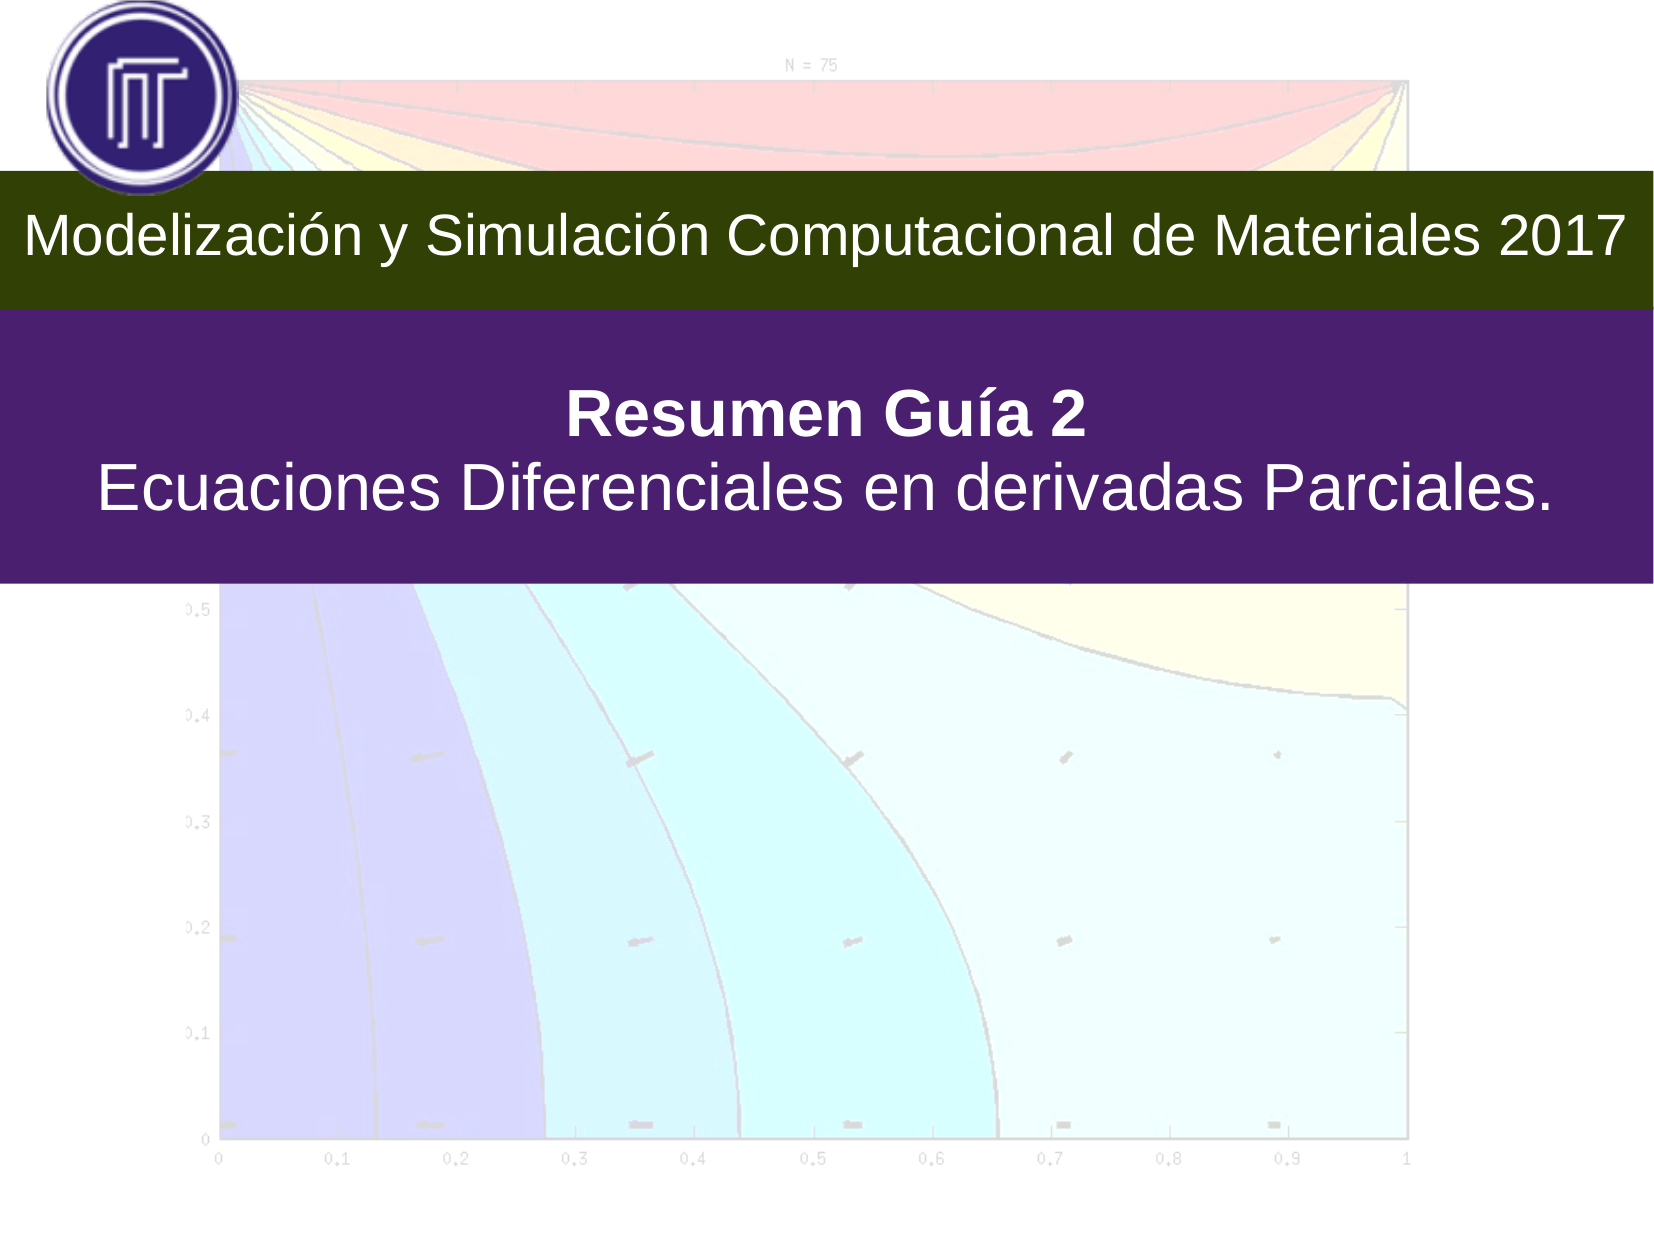

# Modelización y Simulación Computacional de Materiales 2017
Resumen Guía 2
Ecuaciones Diferenciales en derivadas Parciales.